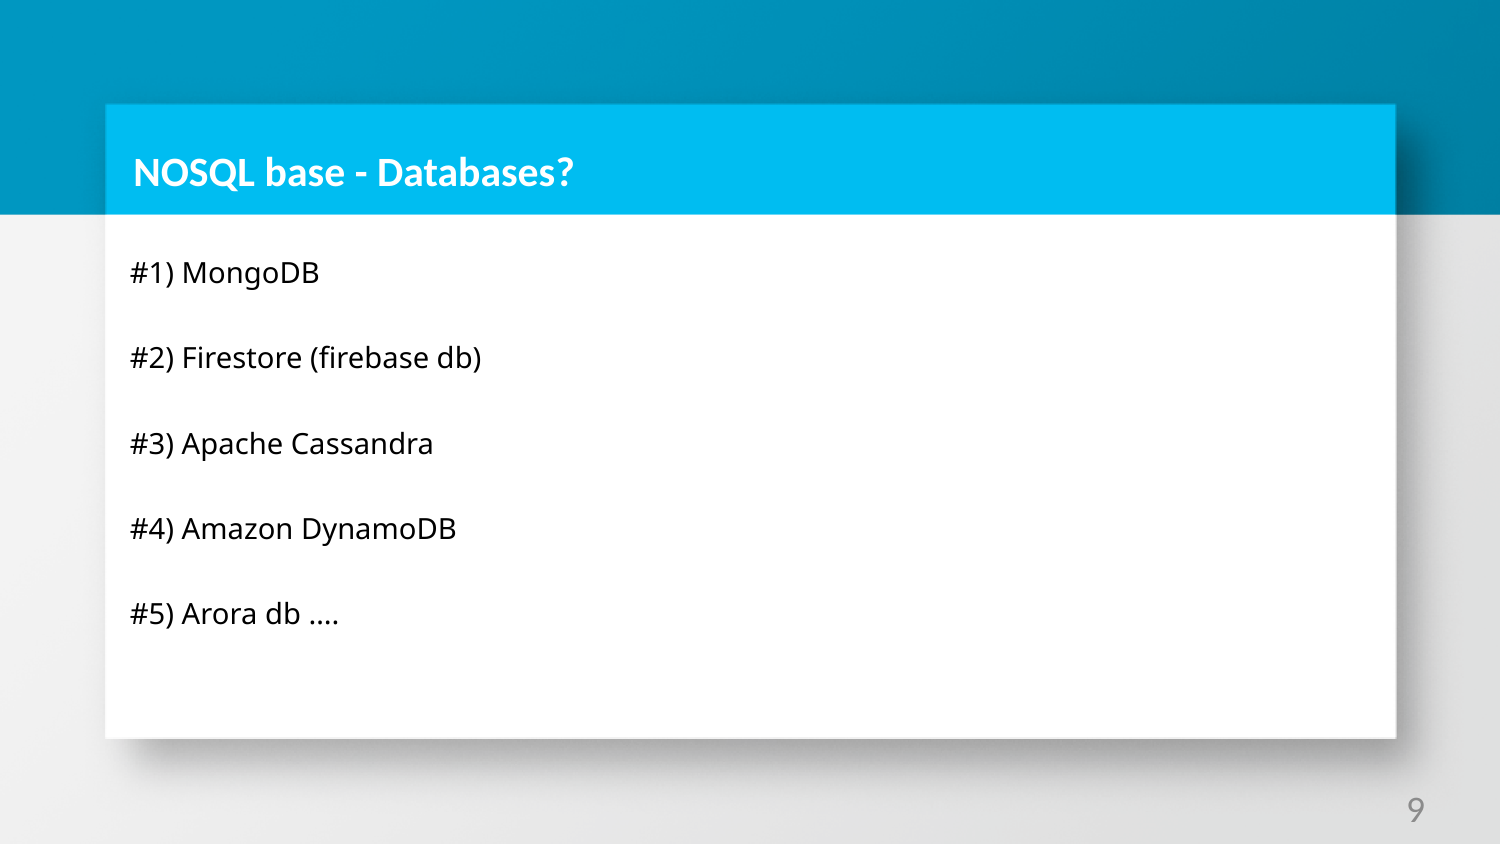

# NOSQL base - Databases?
#1) MongoDB
#2) Firestore (firebase db)
#3) Apache Cassandra
#4) Amazon DynamoDB
#5) Arora db ….
Naveed Rana
9